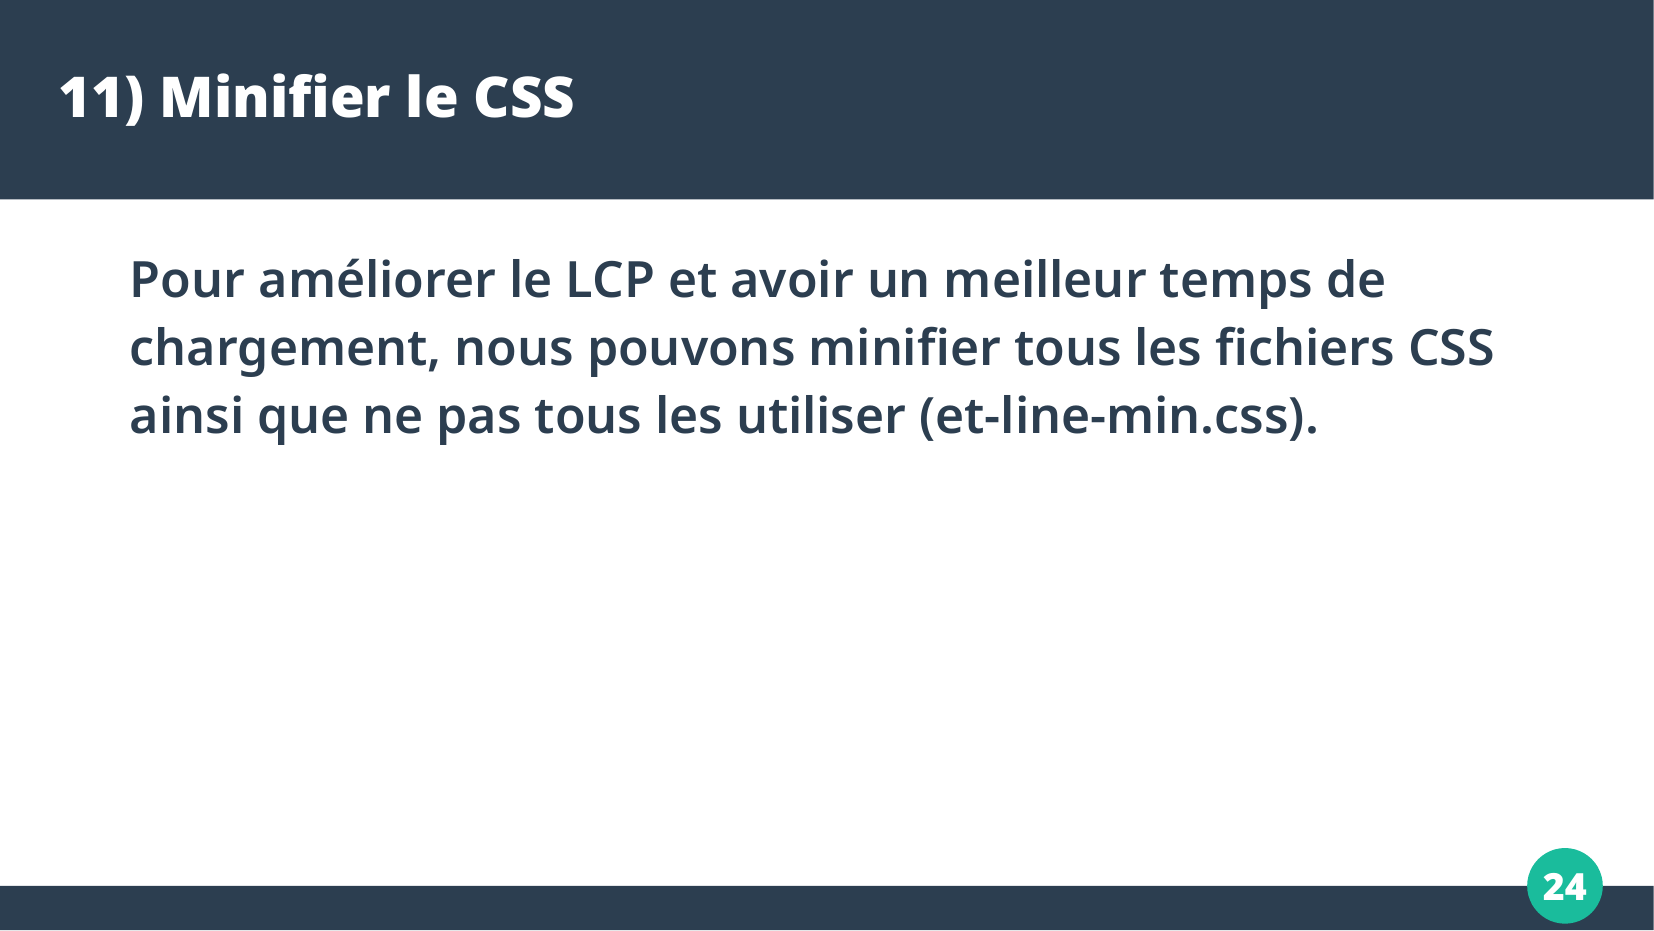

# 11) Minifier le CSS
Pour améliorer le LCP et avoir un meilleur temps de chargement, nous pouvons minifier tous les fichiers CSS ainsi que ne pas tous les utiliser (et-line-min.css).